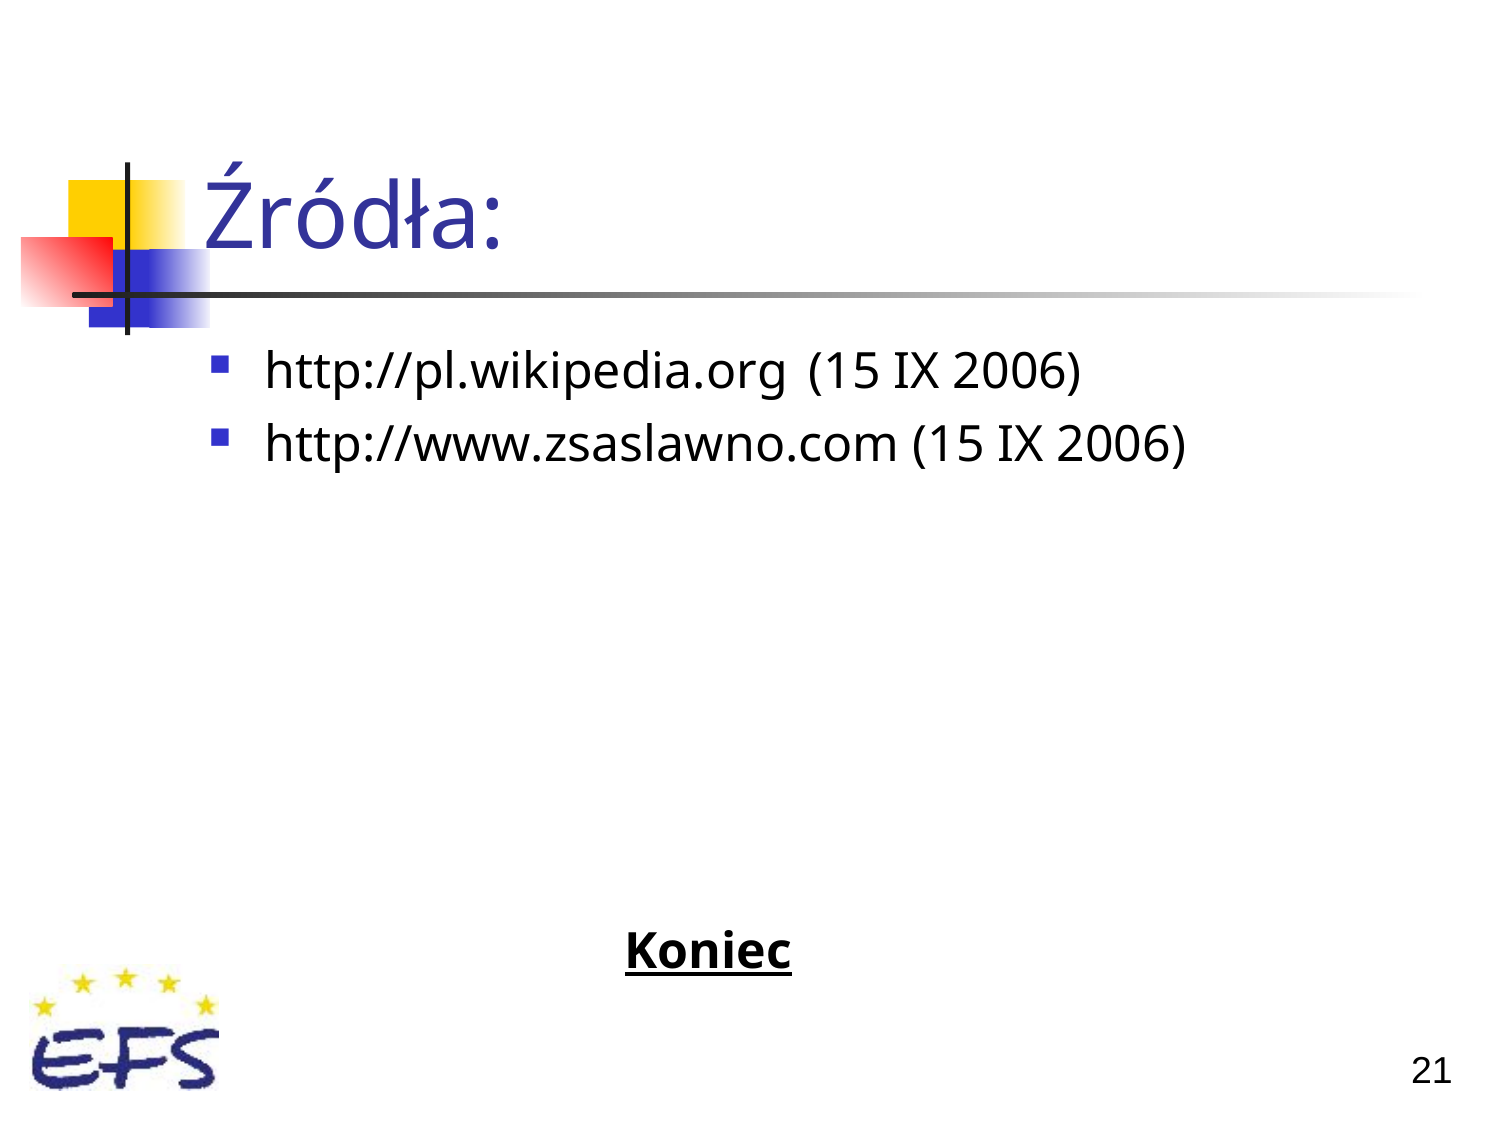

# Źródła:
http://pl.wikipedia.org	(15 IX 2006)
http://www.zsaslawno.com (15 IX 2006)
 Koniec
21